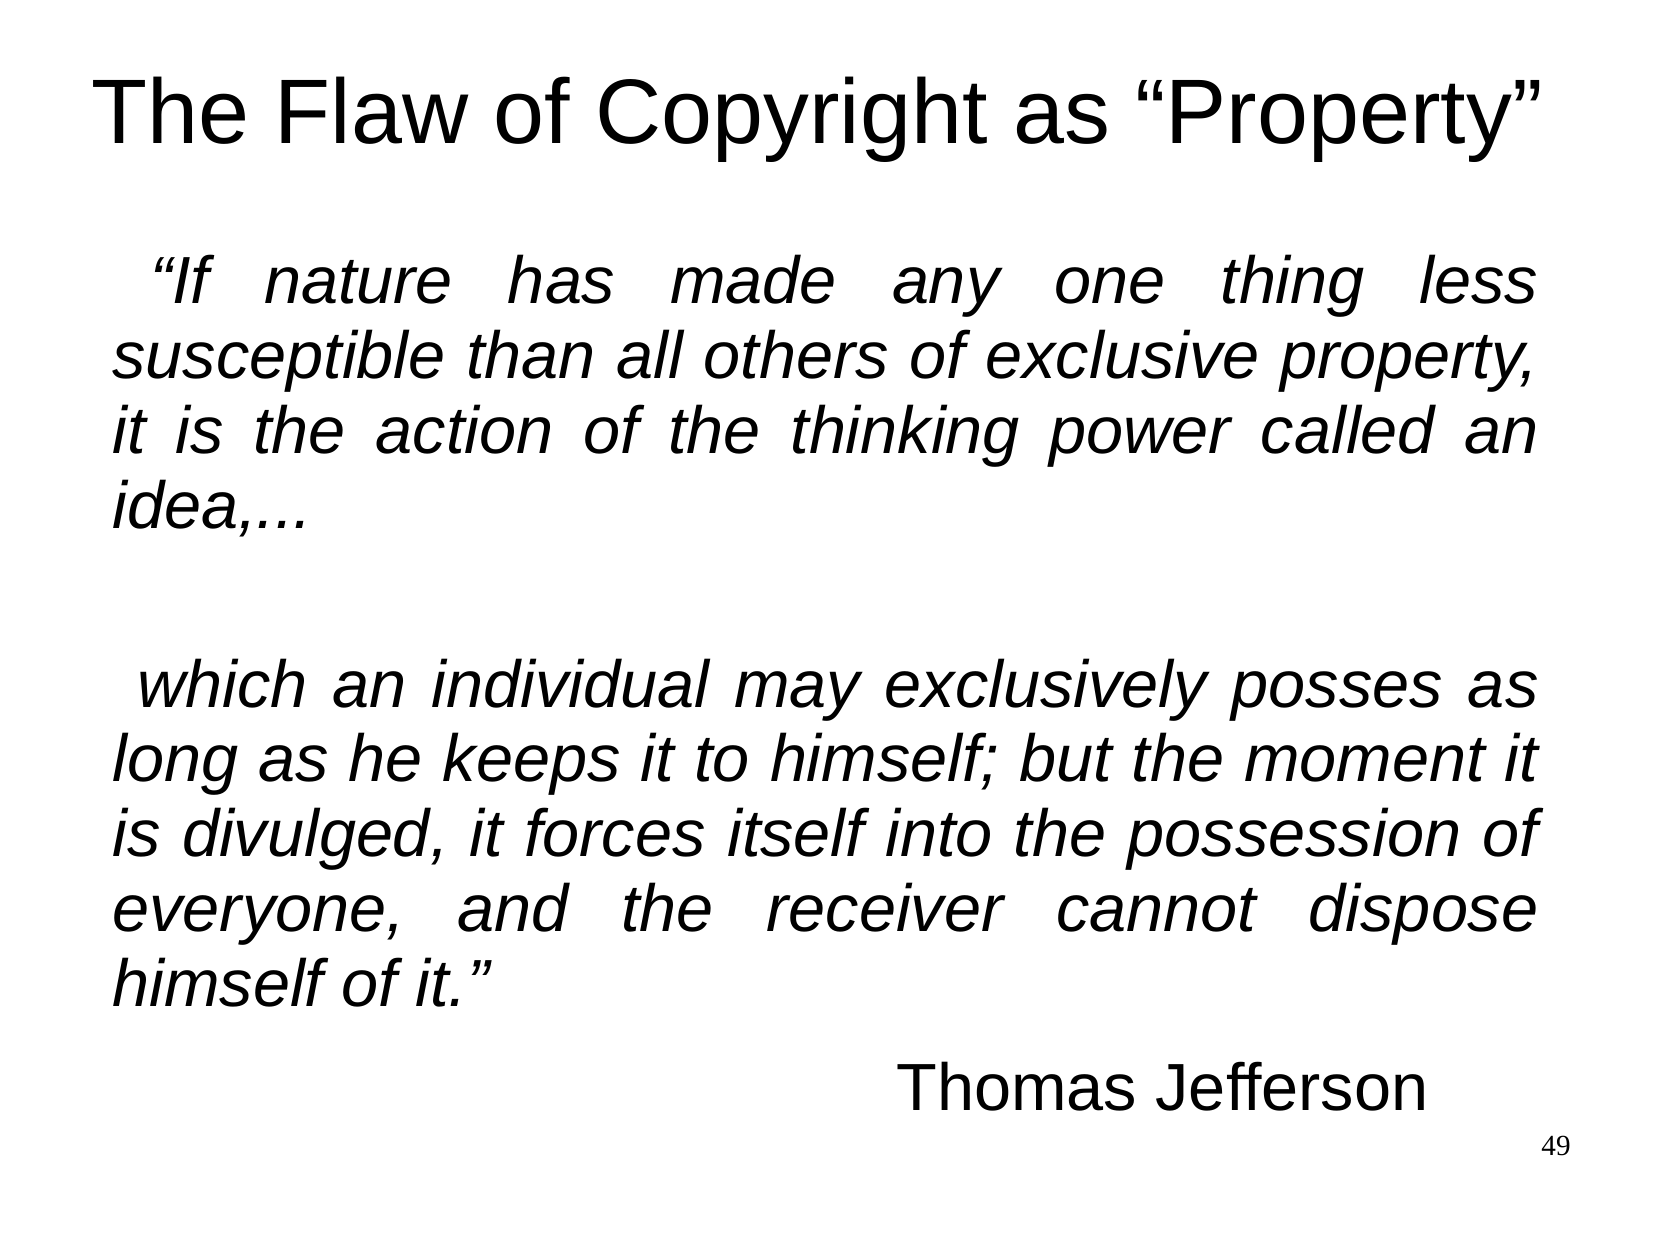

# The Flaw of Copyright as “Property”
“If nature has made any one thing less susceptible than all others of exclusive property, it is the action of the thinking power called an idea,...
 which an individual may exclusively posses as long as he keeps it to himself; but the moment it is divulged, it forces itself into the possession of everyone, and the receiver cannot dispose himself of it.”
Thomas Jefferson
49